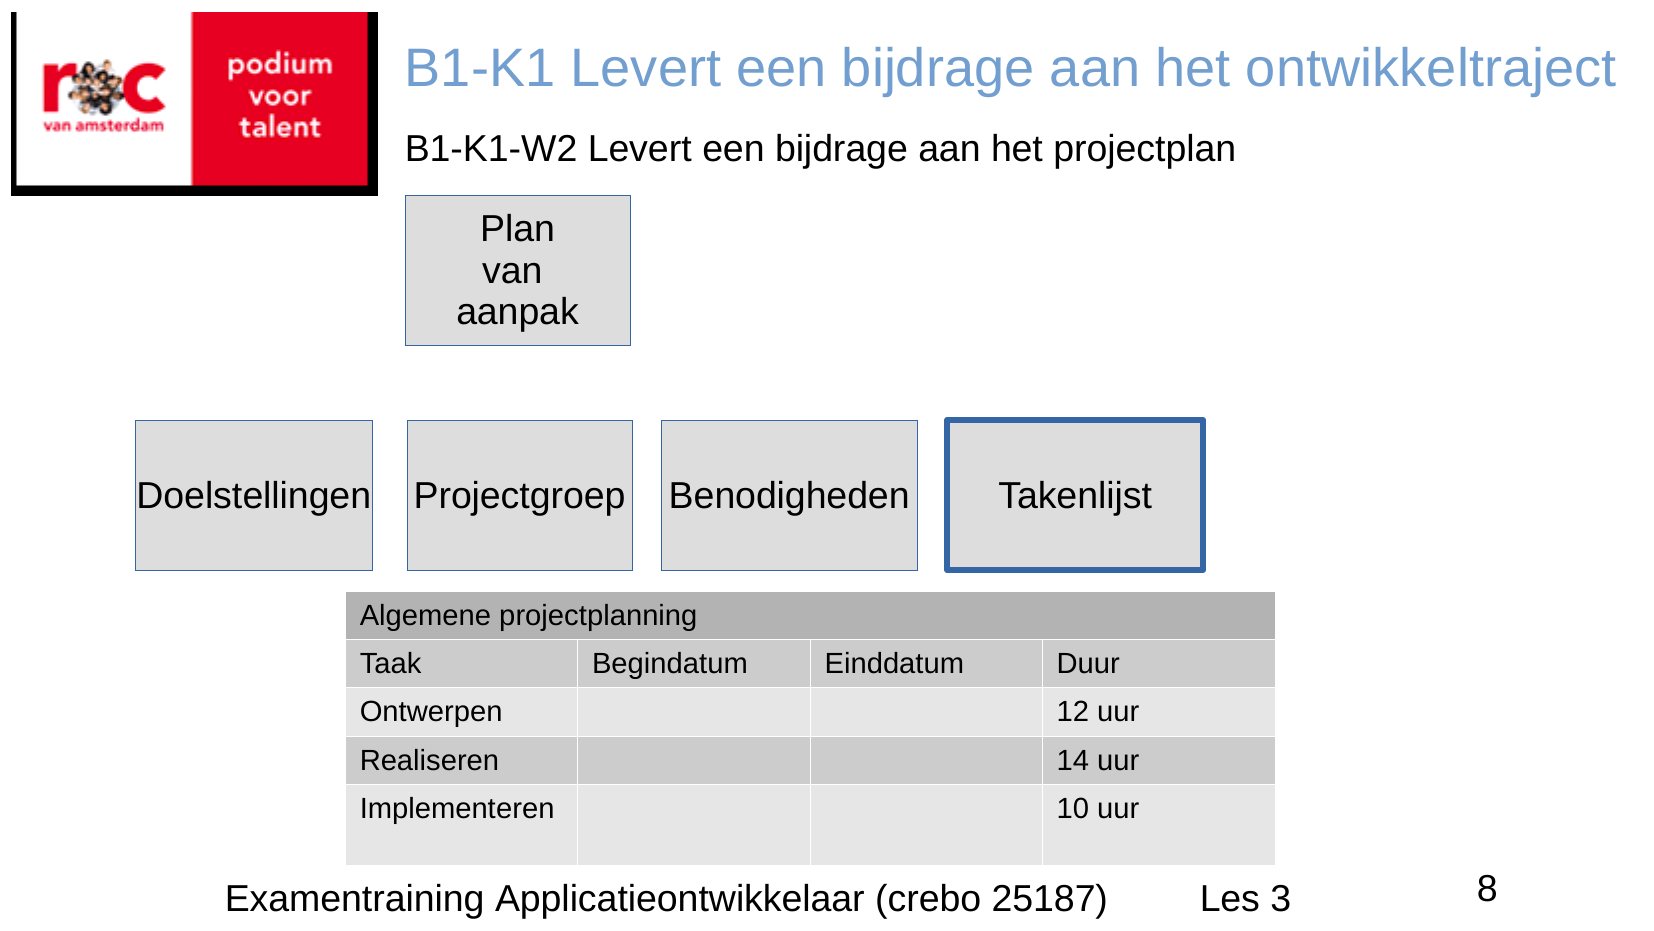

B1-K1 Levert een bijdrage aan het ontwikkeltraject
B1-K1-W2 Levert een bijdrage aan het projectplan
Plan
van
aanpak
Doelstellingen
Projectgroep
Benodigheden
Takenlijst
| Algemene projectplanning | | | |
| --- | --- | --- | --- |
| Taak | Begindatum | Einddatum | Duur |
| Ontwerpen | | | 12 uur |
| Realiseren | | | 14 uur |
| Implementeren | | | 10 uur |
Examentraining Applicatieontwikkelaar (crebo 25187)
Les 3